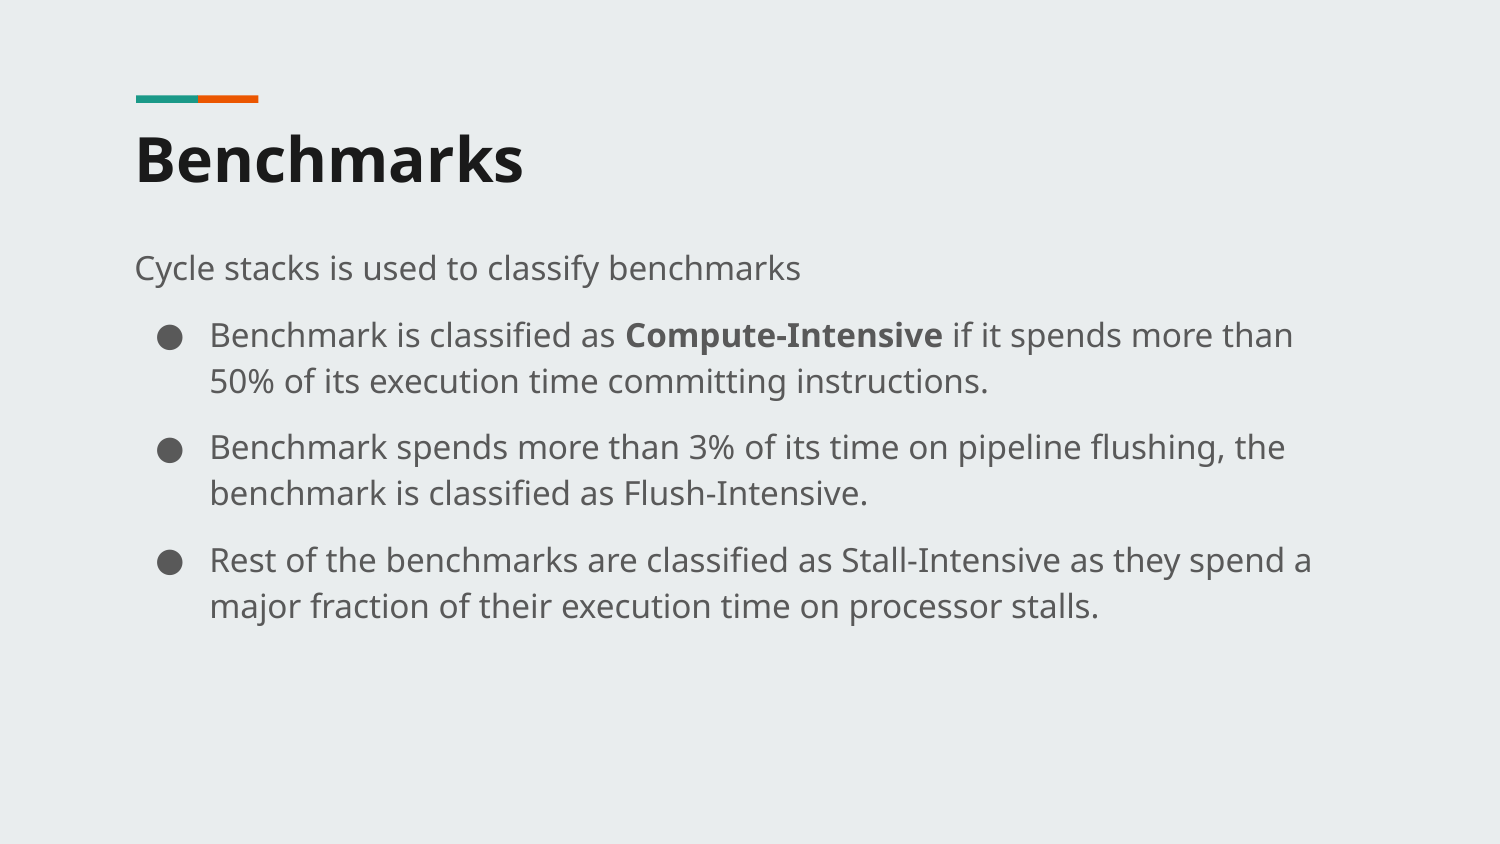

Benchmarks
Cycle stacks is used to classify benchmarks
Benchmark is classified as Compute-Intensive if it spends more than 50% of its execution time committing instructions.
Benchmark spends more than 3% of its time on pipeline flushing, the benchmark is classified as Flush-Intensive.
Rest of the benchmarks are classified as Stall-Intensive as they spend a major fraction of their execution time on processor stalls.